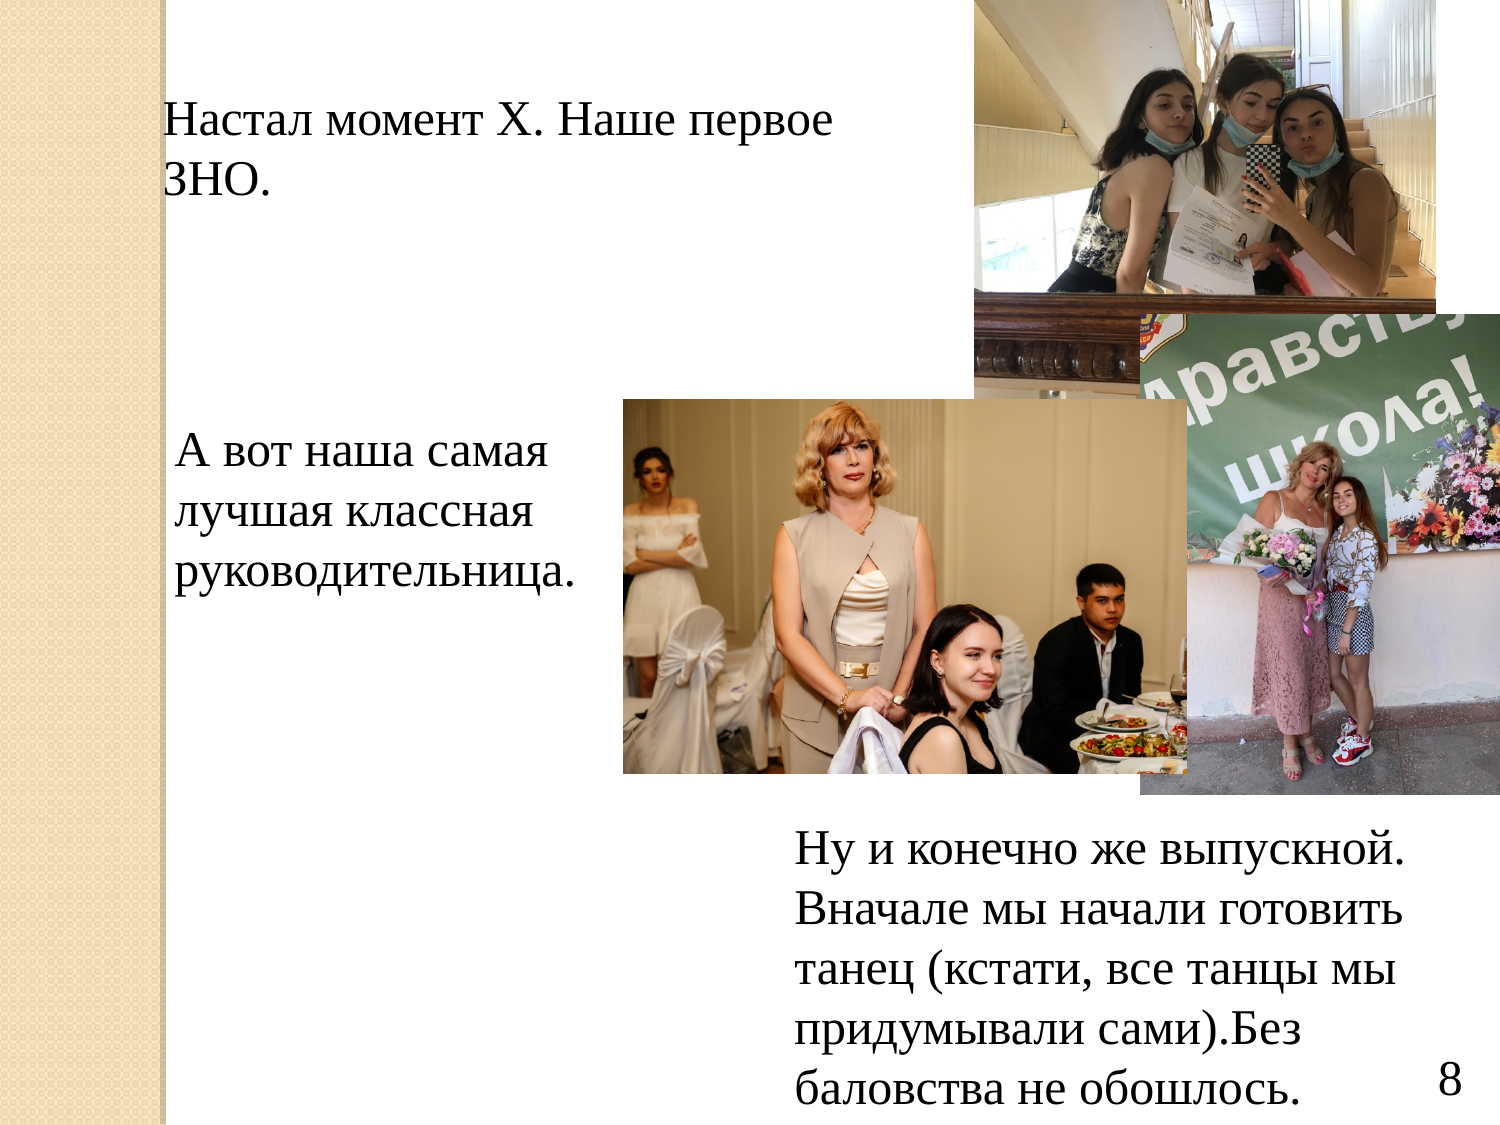

Настал момент Х. Наше первое ЗНО.
А вот наша самая лучшая классная руководительница.
Ну и конечно же выпускной. Вначале мы начали готовить танец (кстати, все танцы мы придумывали сами).Без баловства не обошлось.